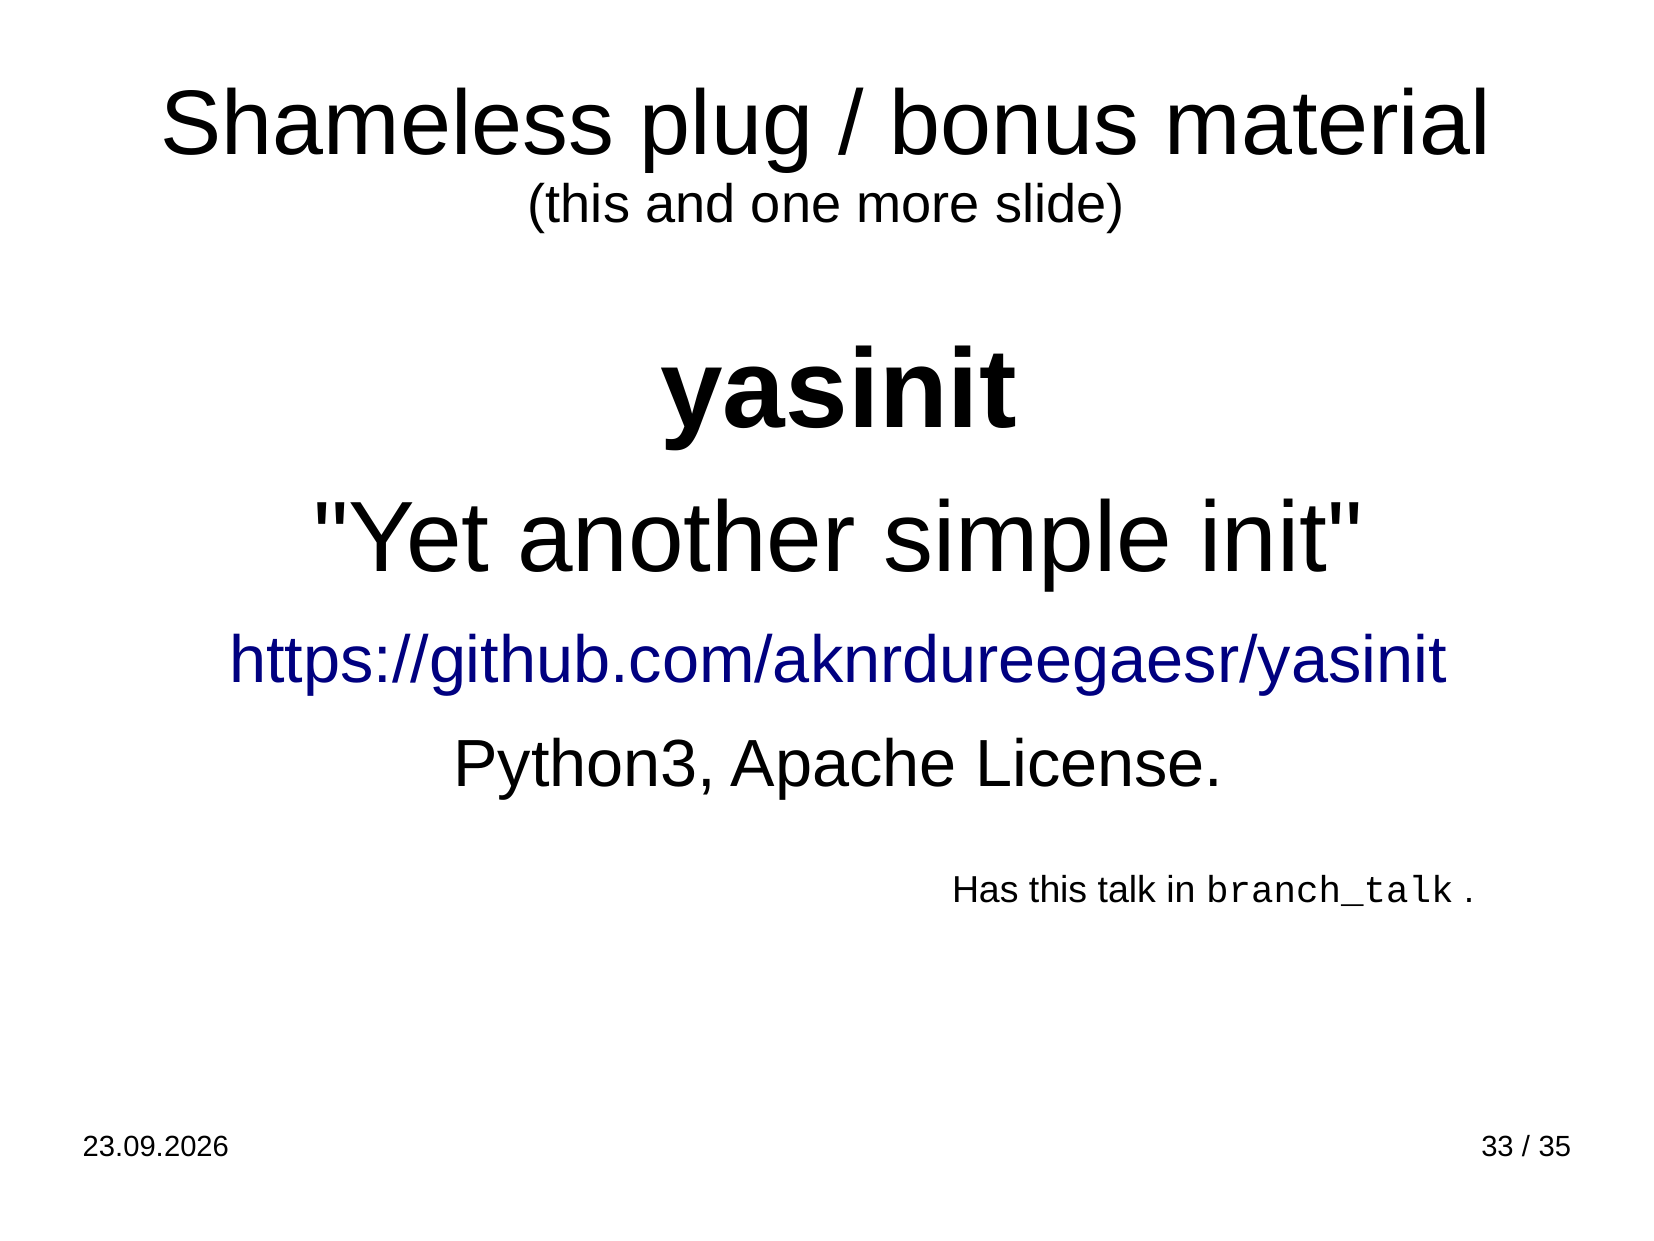

# Shameless plug / bonus material (this and one more slide)
yasinit
"Yet another simple init"
https://github.com/aknrdureegaesr/yasinit
Python3, Apache License.
Has this talk in branch_talk .